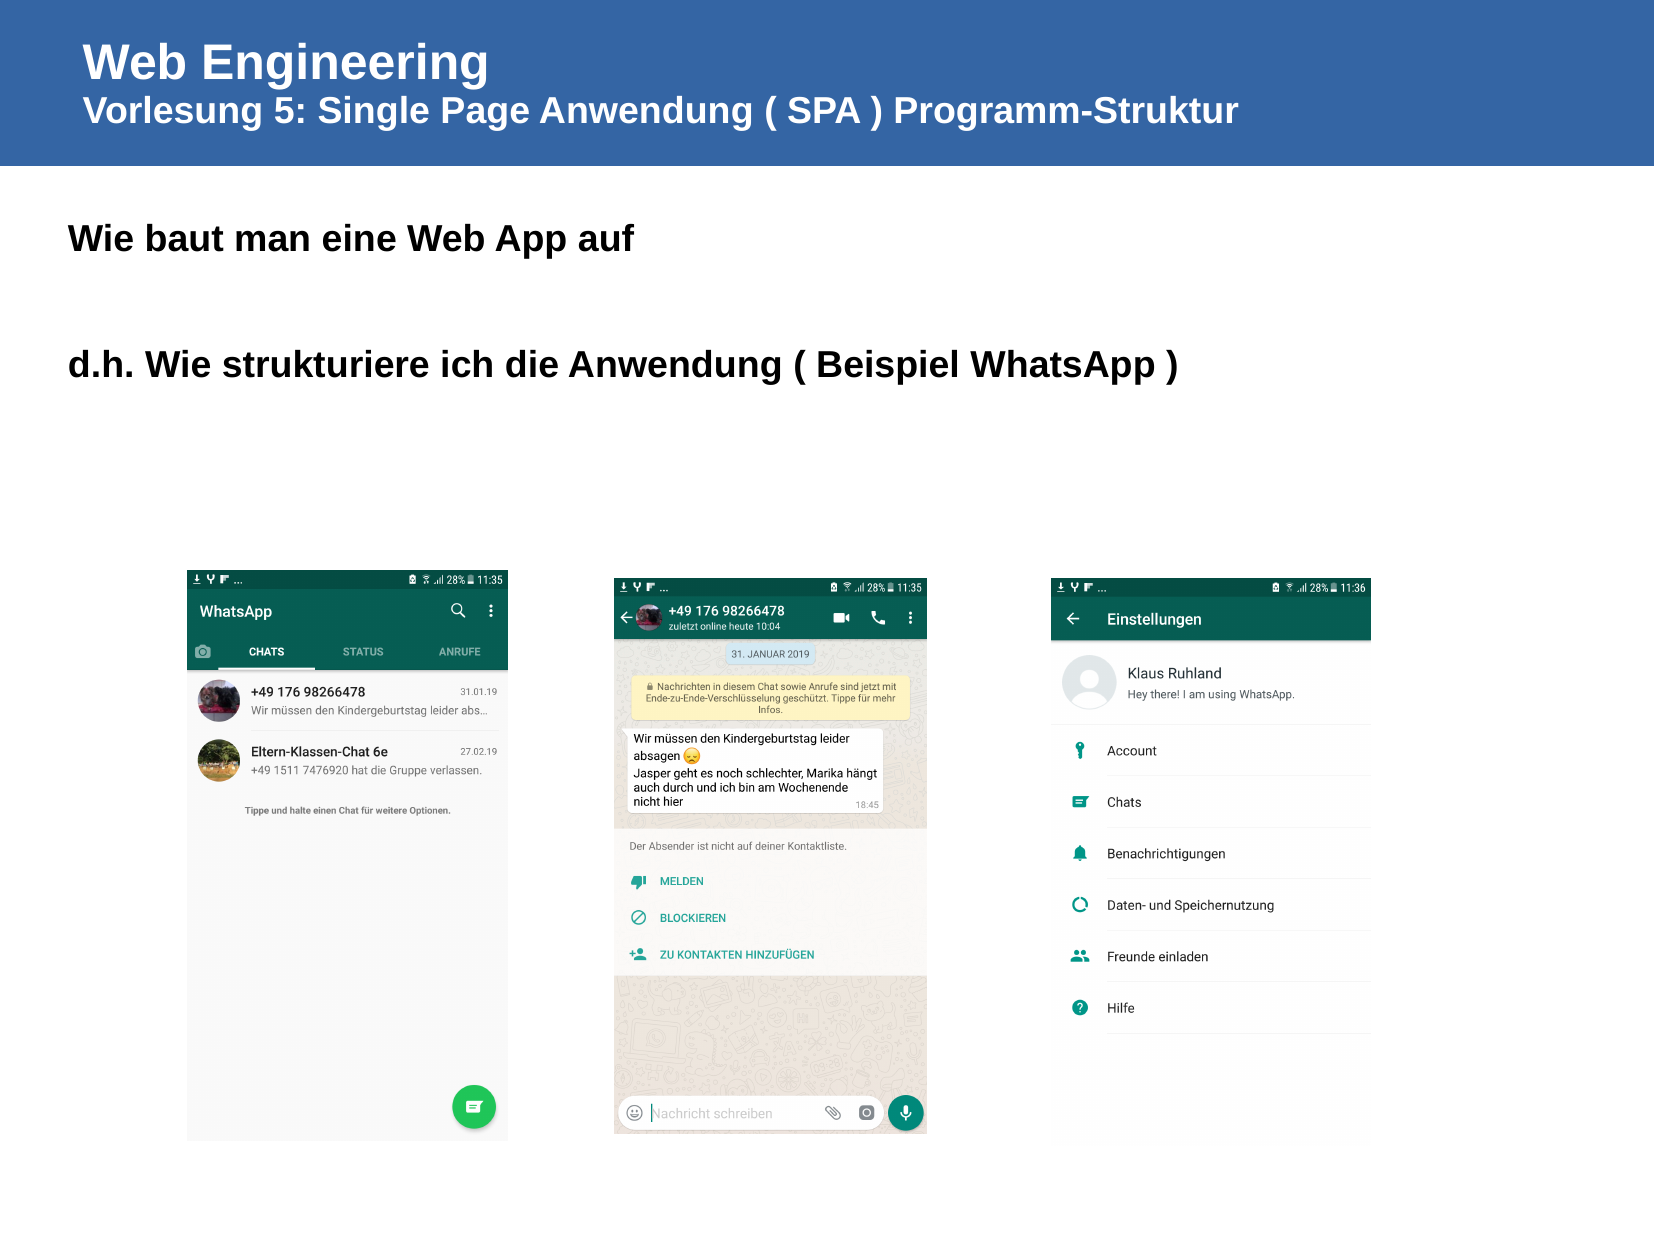

# Web Engineering Vorlesung 5: Single Page Anwendung ( SPA ) Programm-Struktur
Wie baut man eine Web App auf
d.h. Wie strukturiere ich die Anwendung ( Beispiel WhatsApp )